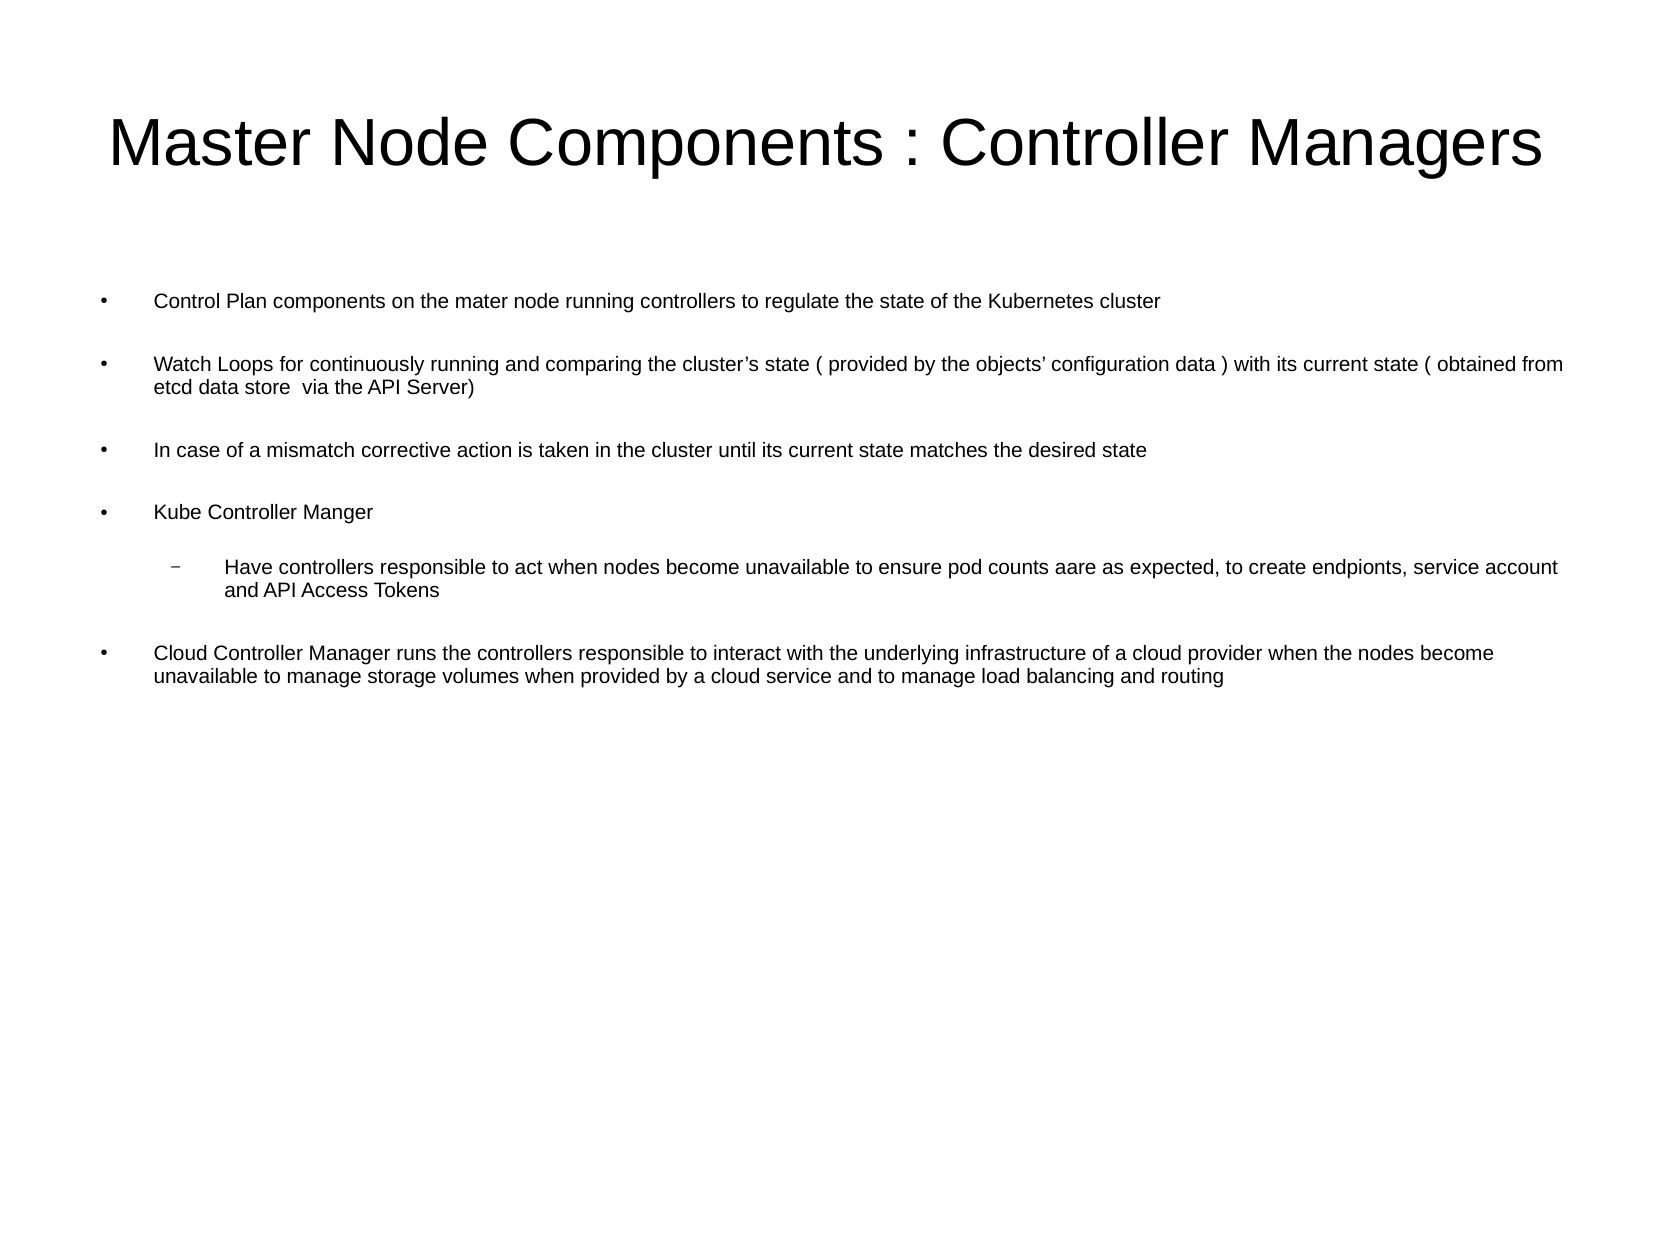

# Master Node Components : Controller Managers
Control Plan components on the mater node running controllers to regulate the state of the Kubernetes cluster
Watch Loops for continuously running and comparing the cluster’s state ( provided by the objects’ configuration data ) with its current state ( obtained from etcd data store via the API Server)
In case of a mismatch corrective action is taken in the cluster until its current state matches the desired state
Kube Controller Manger
Have controllers responsible to act when nodes become unavailable to ensure pod counts aare as expected, to create endpionts, service account and API Access Tokens
Cloud Controller Manager runs the controllers responsible to interact with the underlying infrastructure of a cloud provider when the nodes become unavailable to manage storage volumes when provided by a cloud service and to manage load balancing and routing